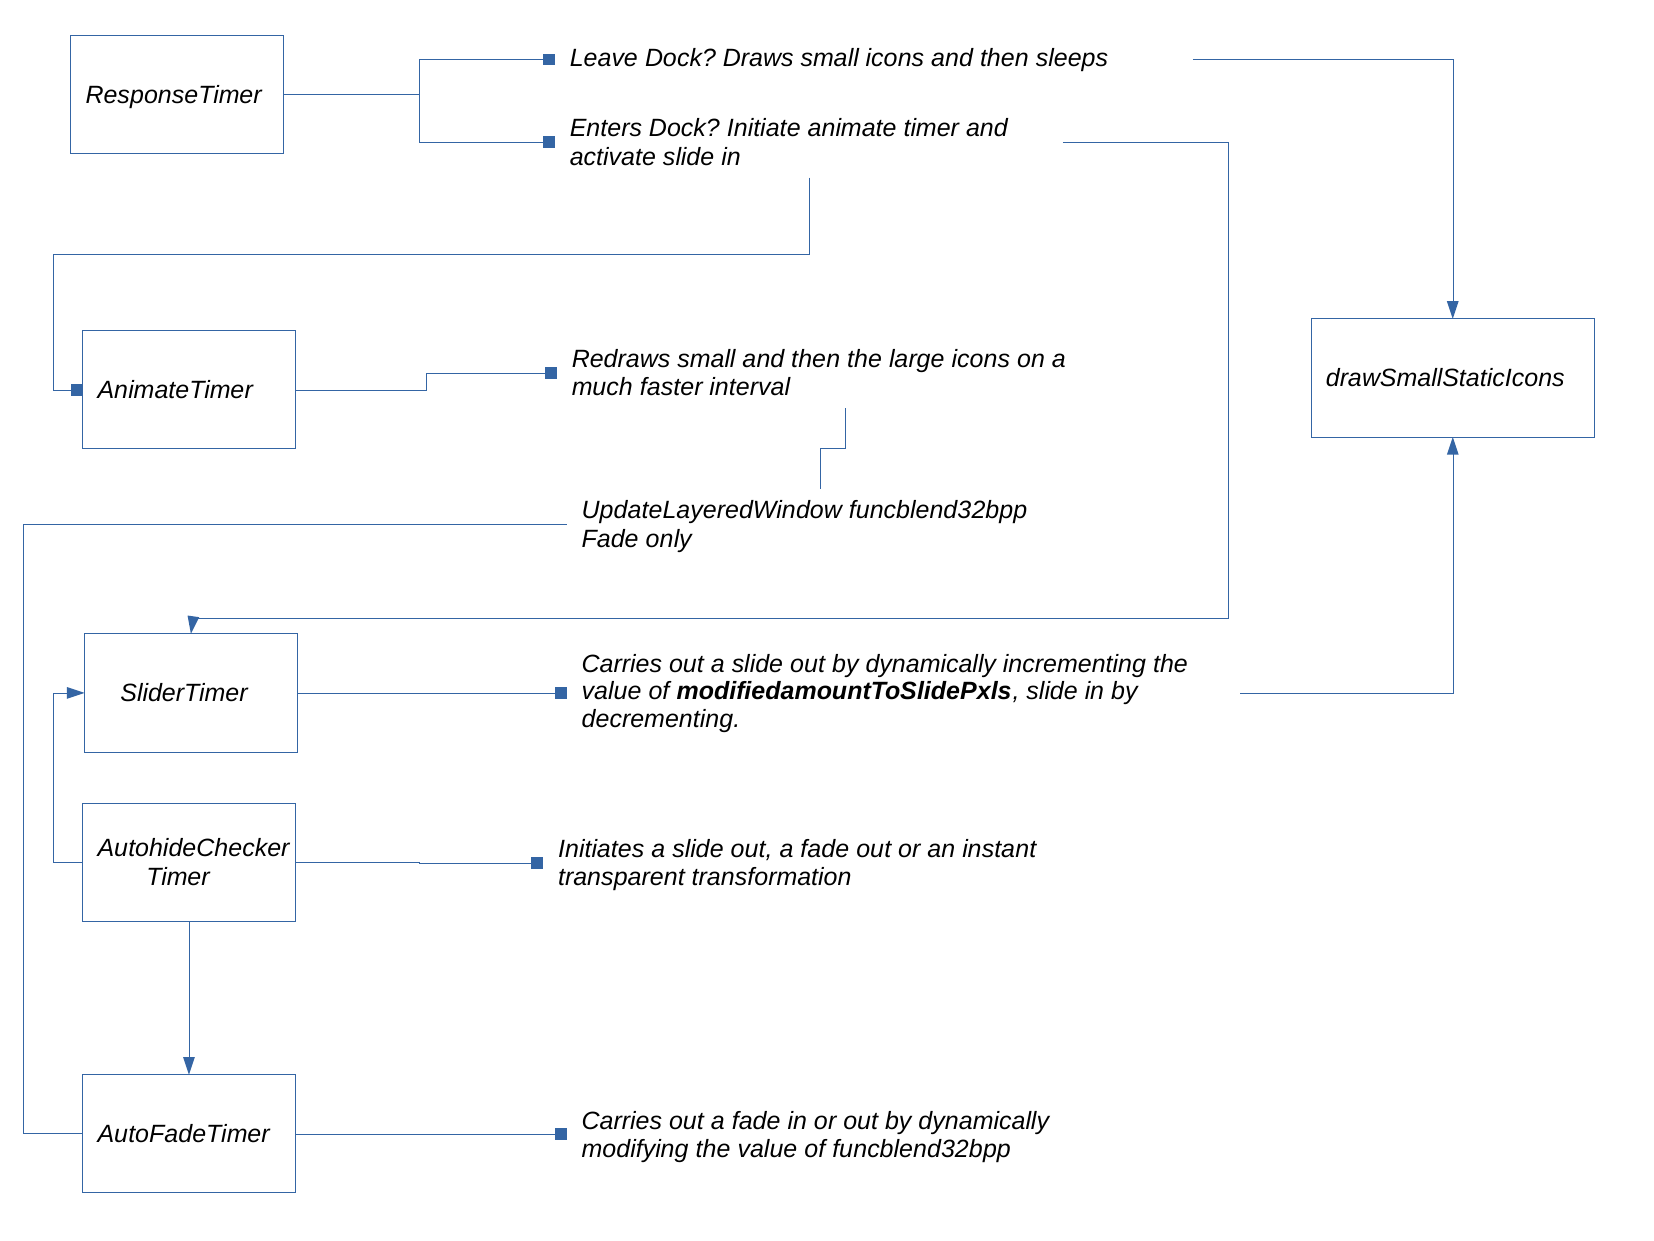

ResponseTimer
Leave Dock? Draws small icons and then sleeps
Enters Dock? Initiate animate timer and activate slide in
drawSmallStaticIcons
AnimateTimer
Redraws small and then the large icons on a much faster interval
UpdateLayeredWindow funcblend32bpp Fade only
 SliderTimer
Carries out a slide out by dynamically incrementing the value of modifiedamountToSlidePxls, slide in by decrementing.
AutohideChecker
 Timer
Initiates a slide out, a fade out or an instant transparent transformation
AutoFadeTimer
Carries out a fade in or out by dynamically modifying the value of funcblend32bpp